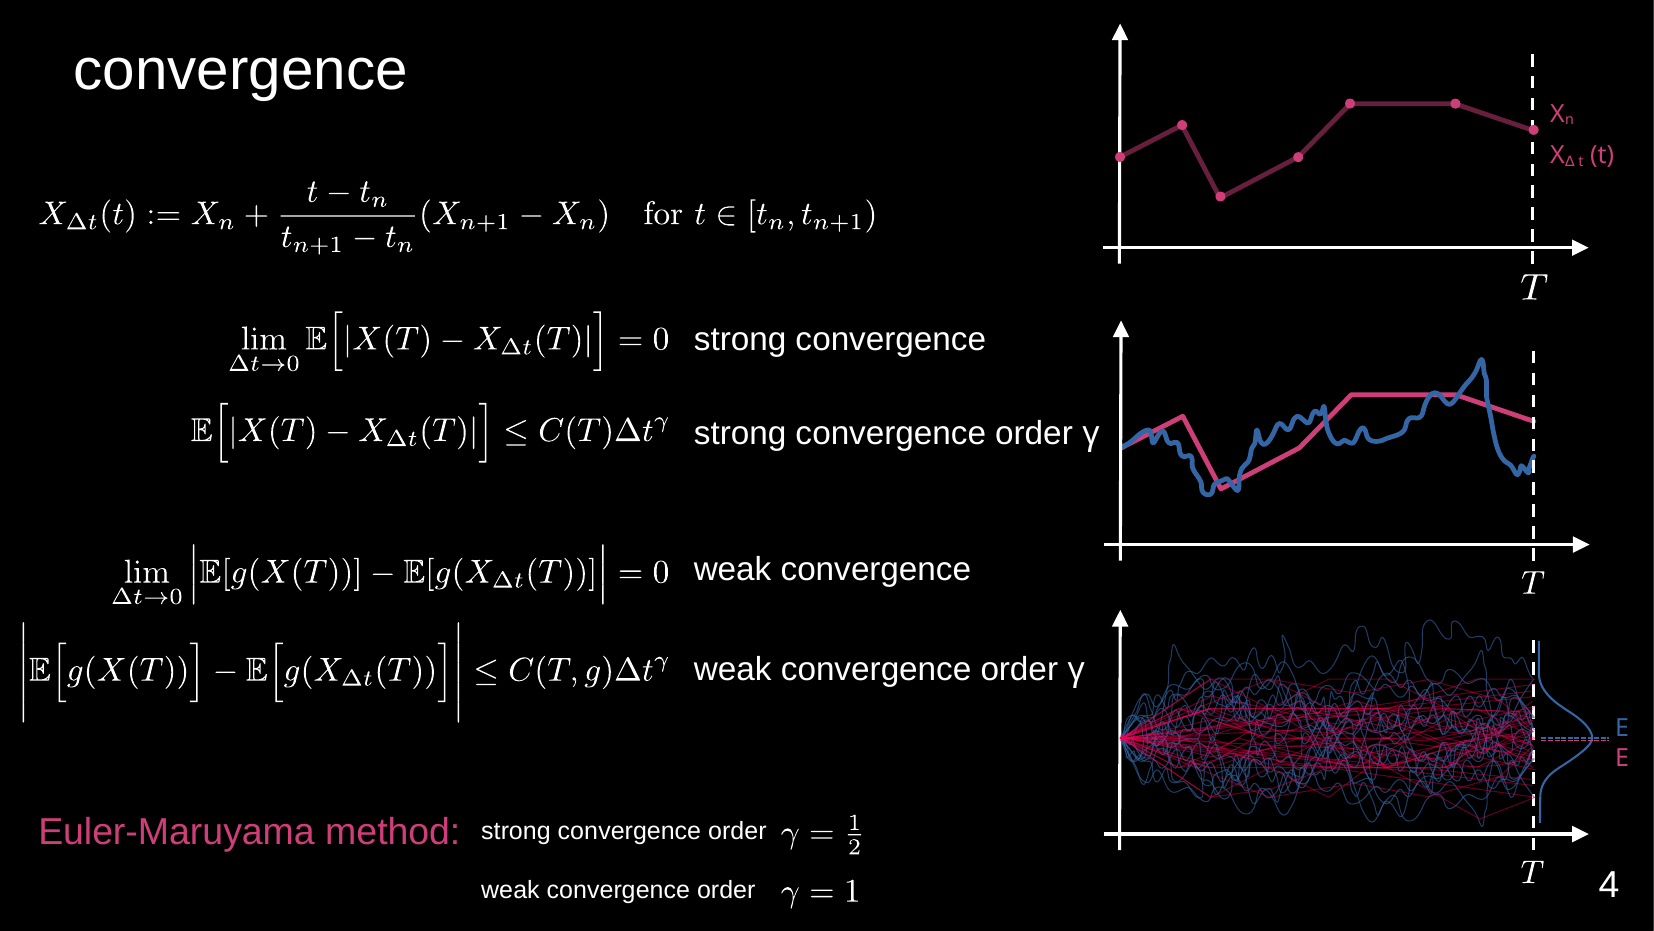

Xn
convergence
X∆ t (t)
strong convergence
strong convergence order γ
weak convergence
weak convergence order γ
E
E
Euler-Maruyama method:
strong convergence order
weak convergence order